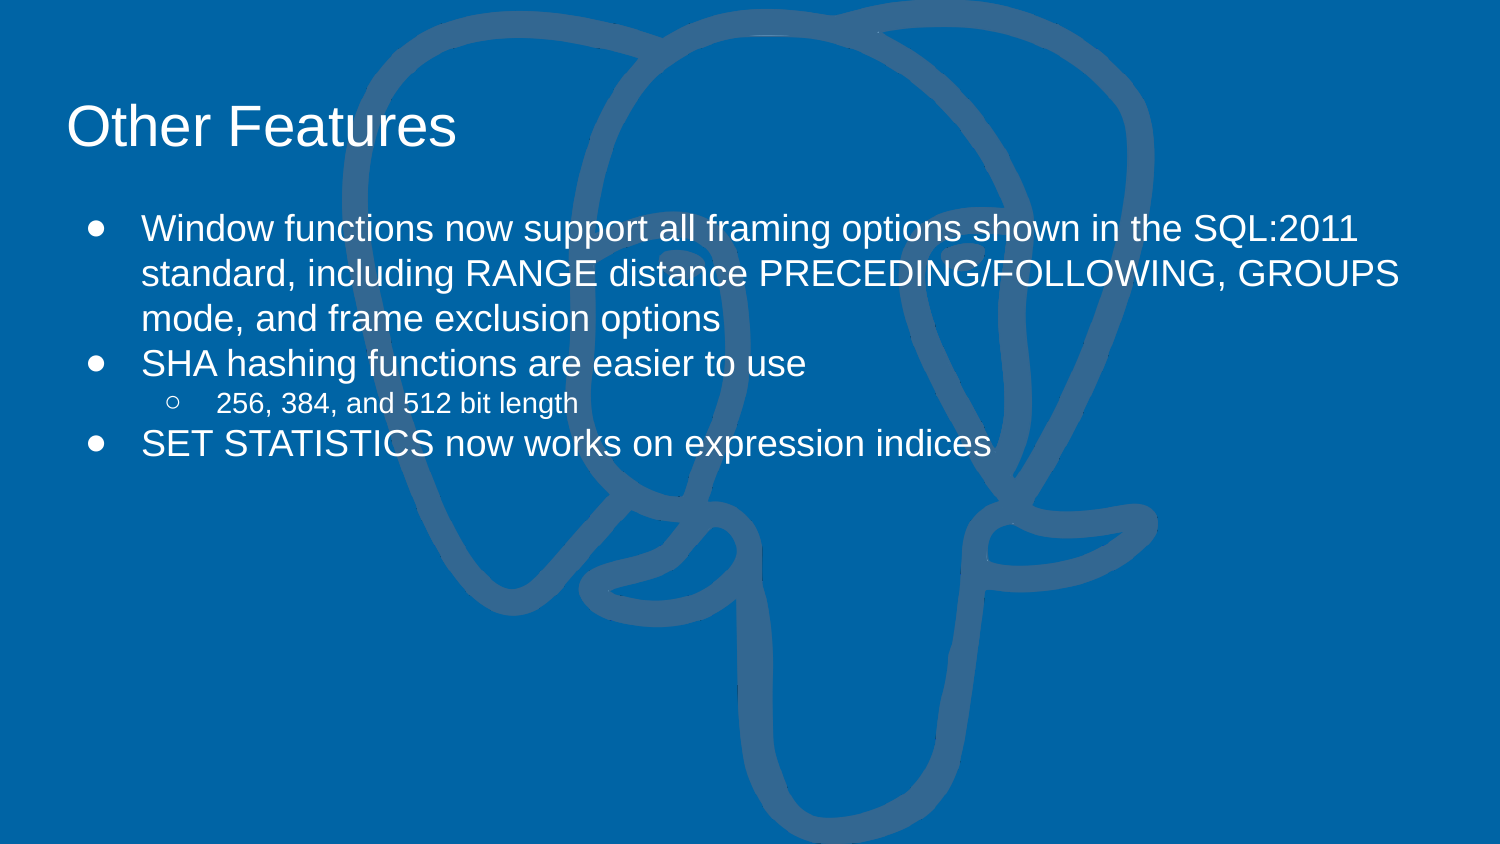

# Other Features
Window functions now support all framing options shown in the SQL:2011 standard, including RANGE distance PRECEDING/FOLLOWING, GROUPS mode, and frame exclusion options
SHA hashing functions are easier to use
256, 384, and 512 bit length
SET STATISTICS now works on expression indices